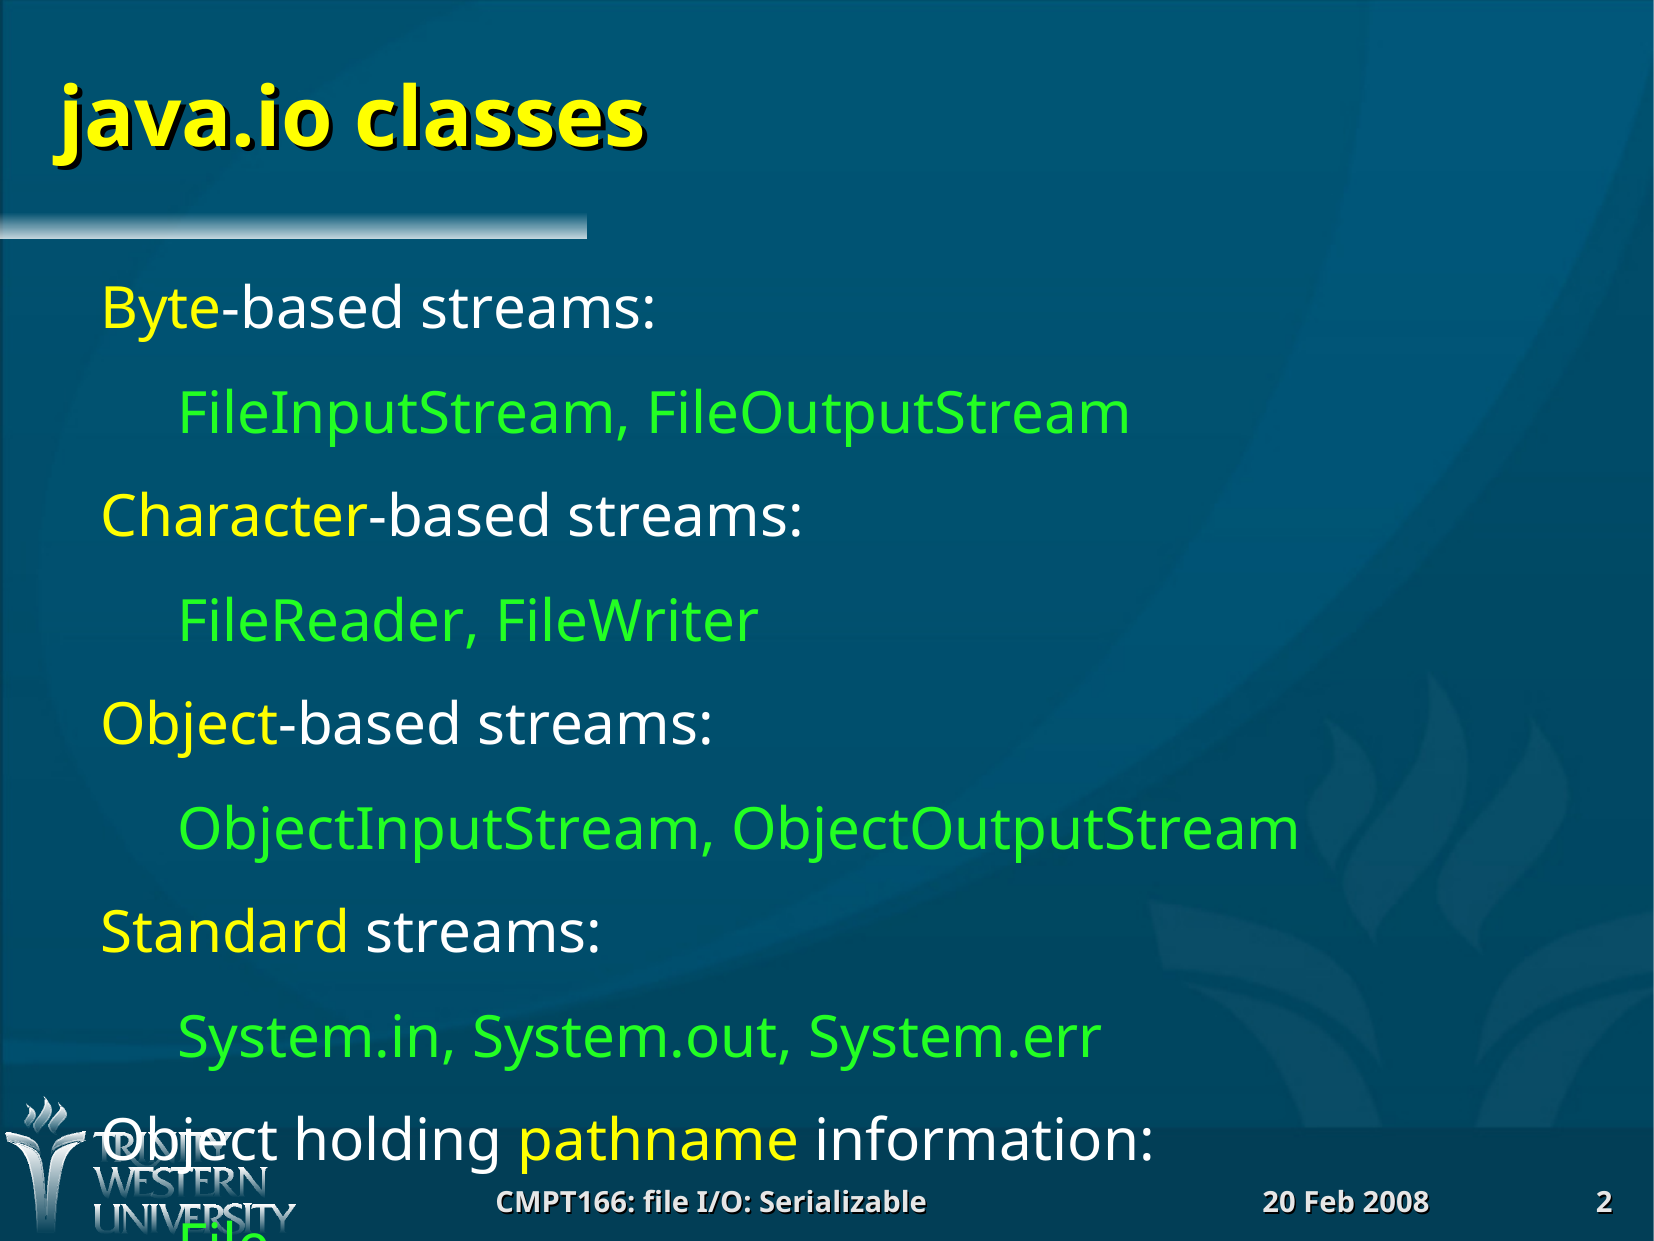

# java.io classes
Byte-based streams:
FileInputStream, FileOutputStream
Character-based streams:
FileReader, FileWriter
Object-based streams:
ObjectInputStream, ObjectOutputStream
Standard streams:
System.in, System.out, System.err
Object holding pathname information:
File
CMPT166: file I/O: Serializable
20 Feb 2008
2